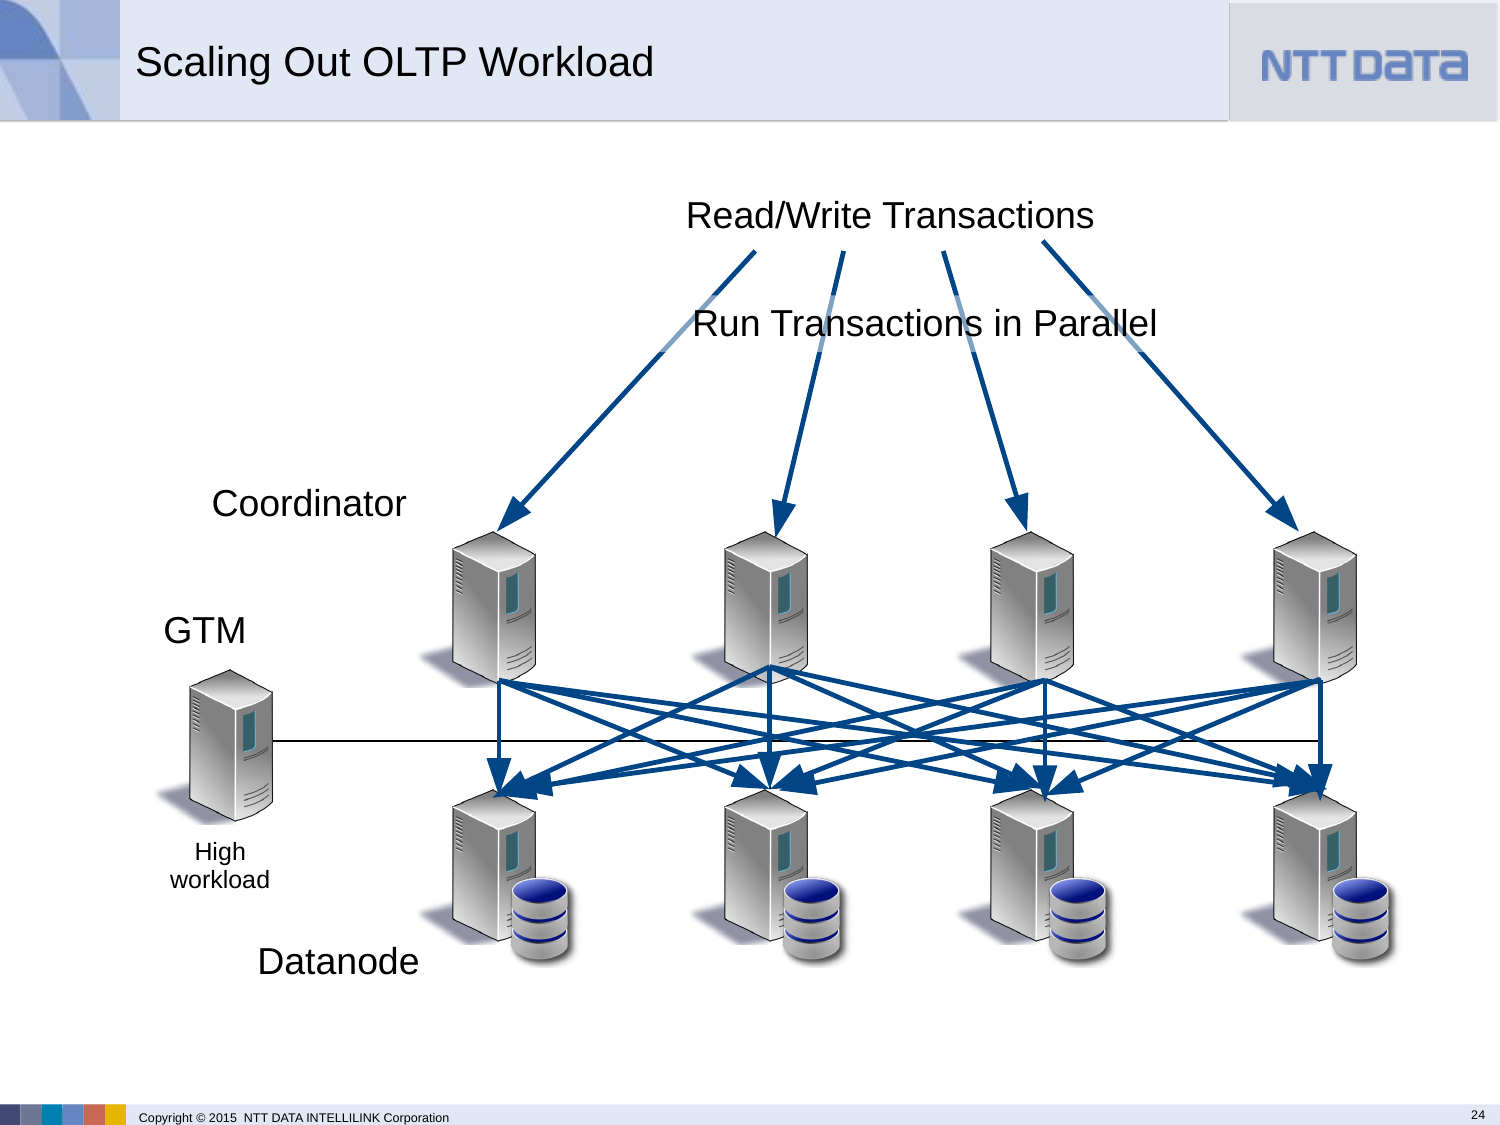

# Scaling Out OLTP Workload
Read/Write Transactions
Run Transactions in Parallel
Coordinator
GTM
High workload
Datanode